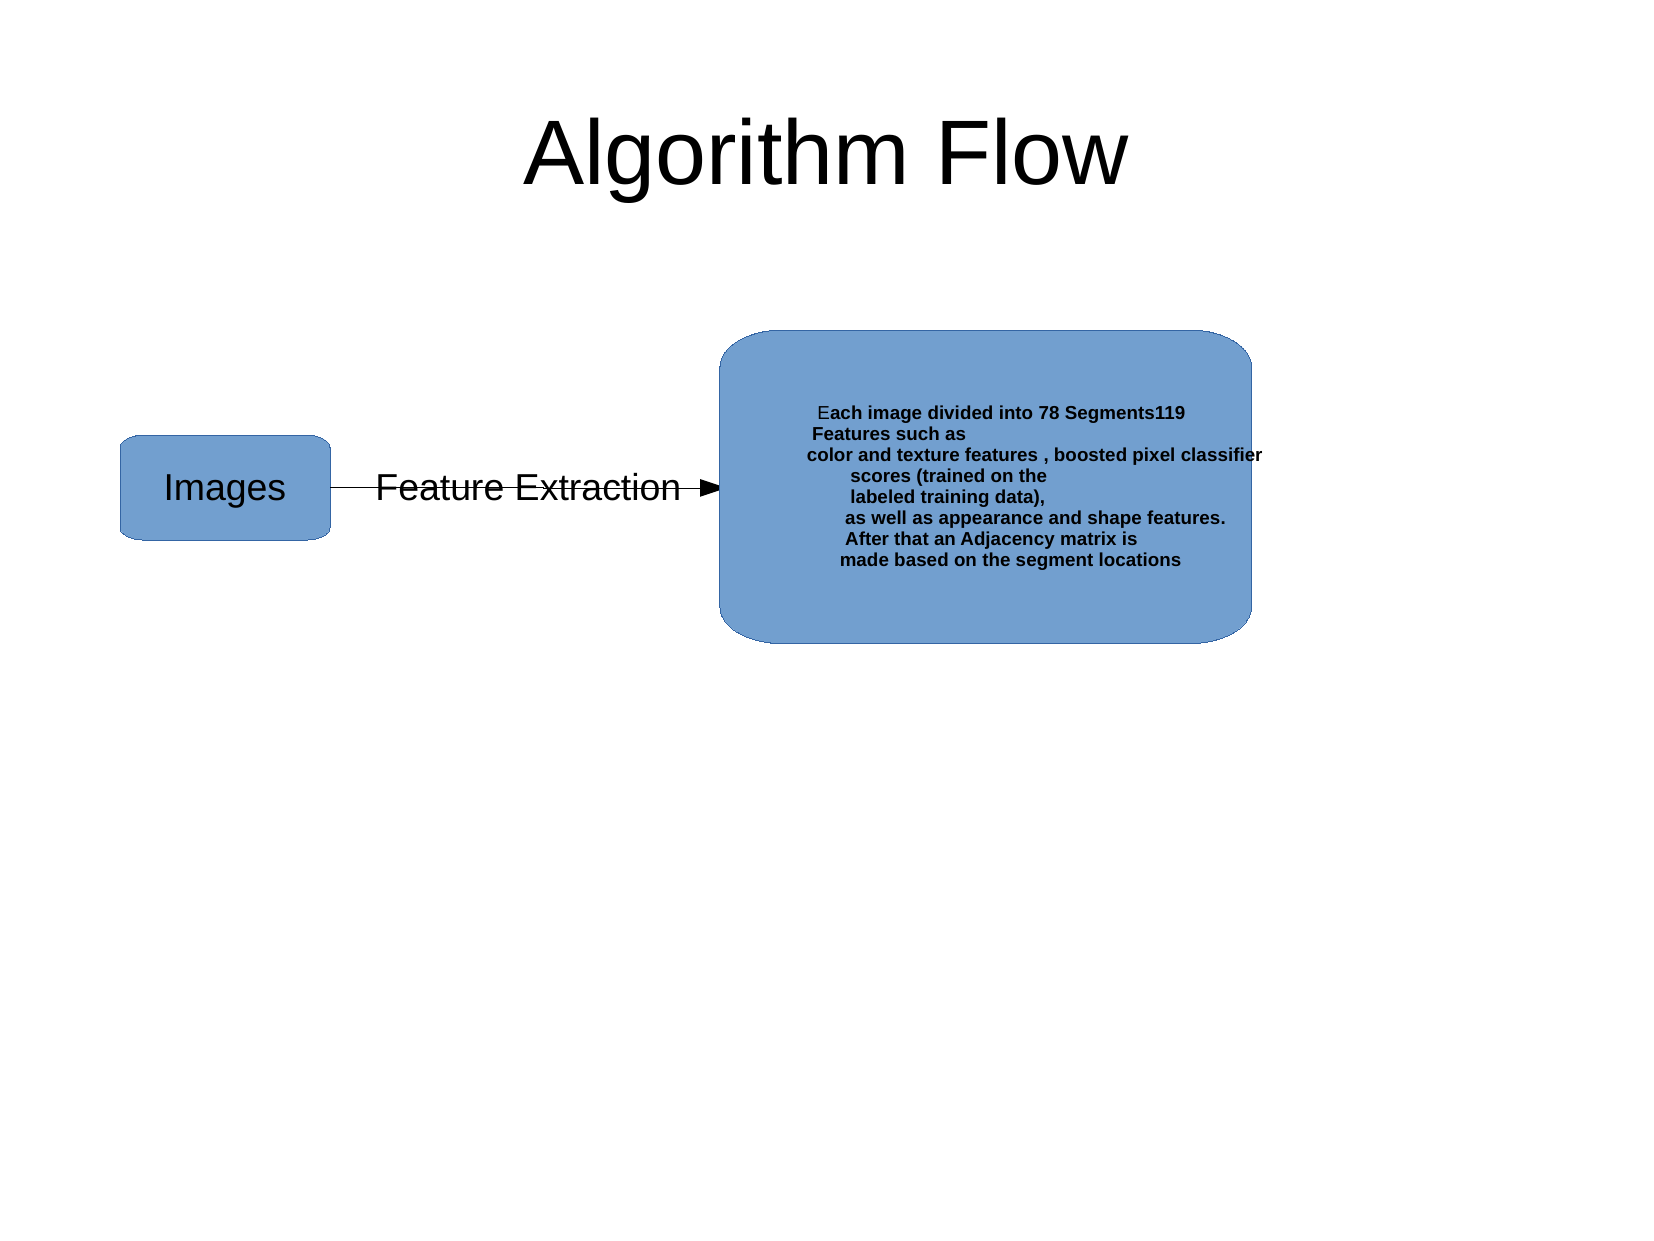

# Algorithm Flow
 Each image divided into 78 Segments  119
 Features such as
 color and texture features , boosted pixel classifier
	 scores (trained on the
	 labeled training data),
	 as well as appearance and shape features.
	 After that an Adjacency matrix is
	 made based on the segment locations
Images